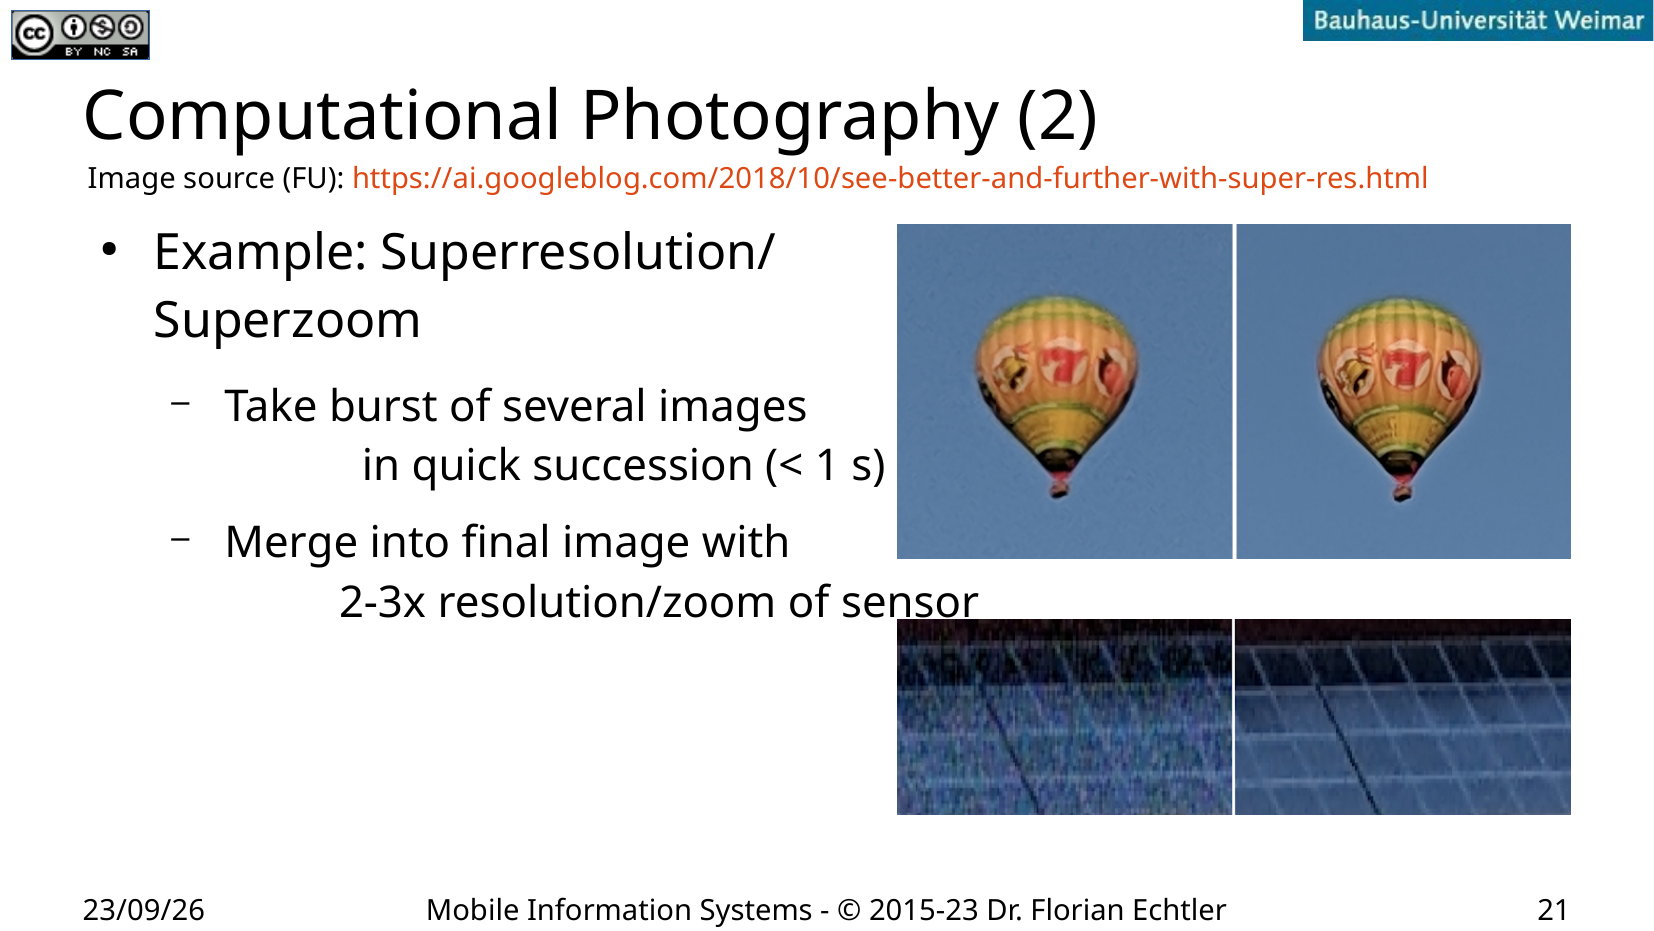

# Computational Photography (2)
Image source (FU): https://ai.googleblog.com/2018/10/see-better-and-further-with-super-res.html
Example: Superresolution/ Superzoom
Take burst of several images in quick succession (< 1 s)
Merge into final image with 2-3x resolution/zoom of sensor
Mobile Information Systems - © 2015-23 Dr. Florian Echtler
21